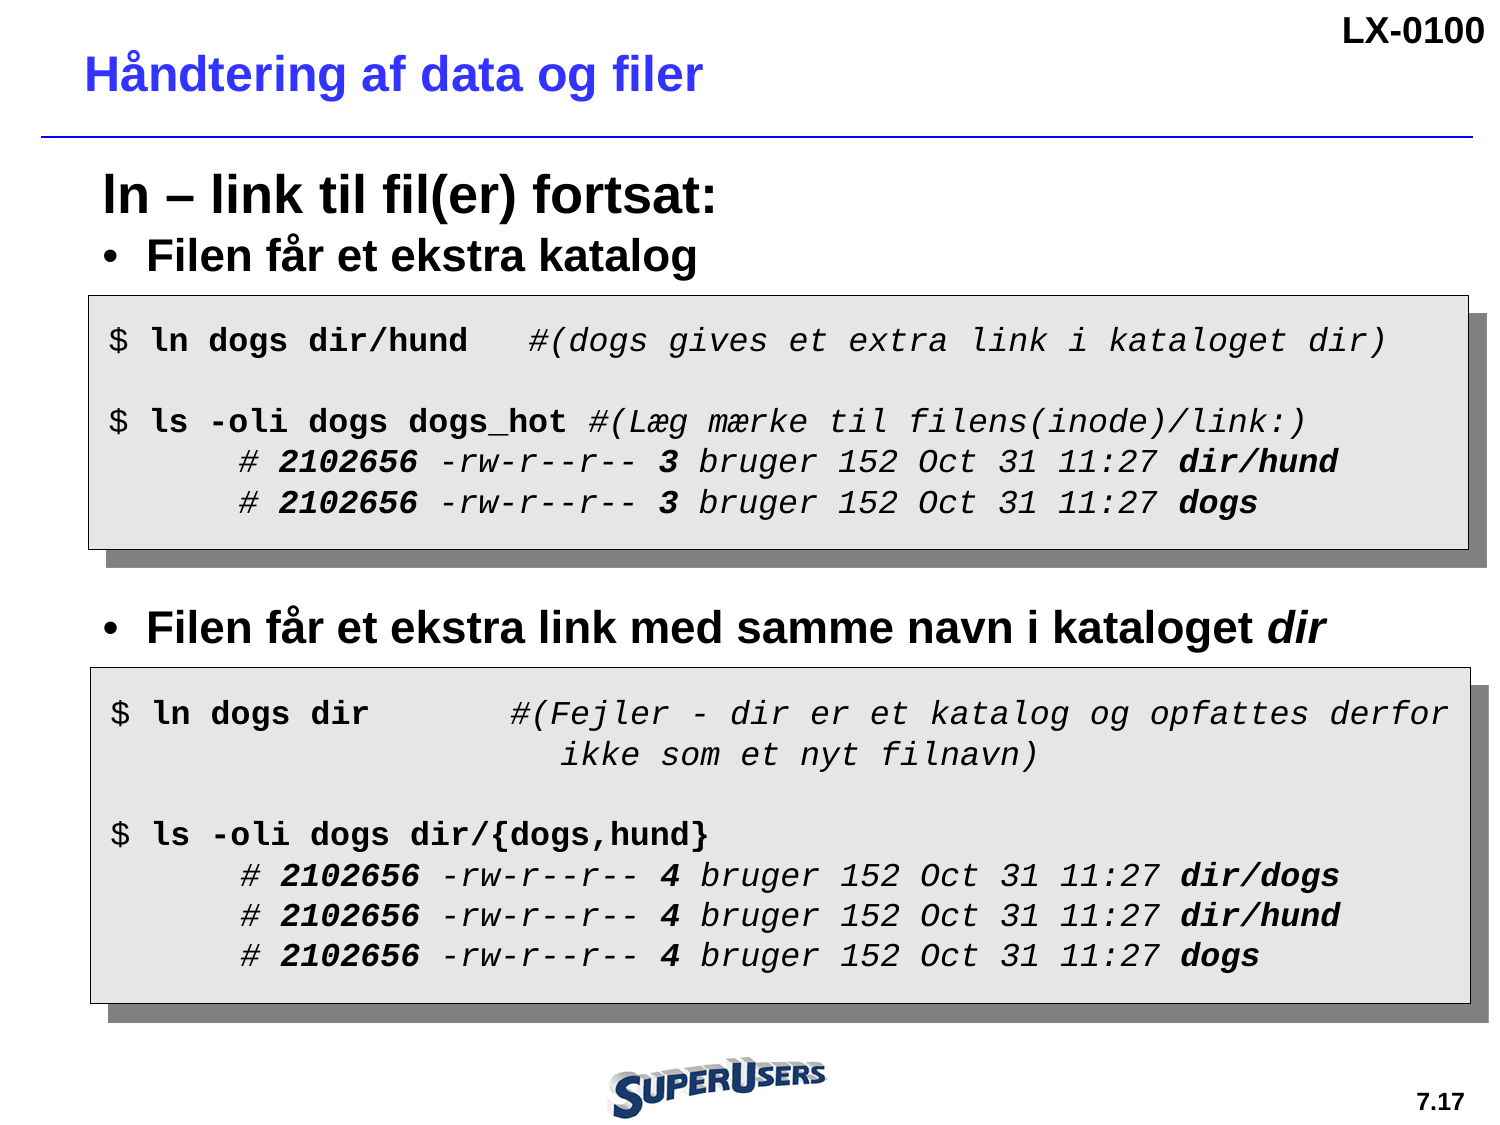

# Håndtering af data og filer
ln – link til fil(er) fortsat:
Filen får et ekstra katalog
 $ ln dogs dir/hund #(dogs gives et extra link i kataloget dir)
 $ ls -oli dogs dogs_hot #(Læg mærke til filens(inode)/link:)
 	# 2102656 -rw-r--r-- 3 bruger 152 Oct 31 11:27 dir/hund
 	# 2102656 -rw-r--r-- 3 bruger 152 Oct 31 11:27 dogs
Filen får et ekstra link med samme navn i kataloget dir
 $ ln dogs dir #(Fejler - dir er et katalog og opfattes derfor
			 ikke som et nyt filnavn)
 $ ls -oli dogs dir/{dogs,hund}
 	# 2102656 -rw-r--r-- 4 bruger 152 Oct 31 11:27 dir/dogs
	# 2102656 -rw-r--r-- 4 bruger 152 Oct 31 11:27 dir/hund
 	# 2102656 -rw-r--r-- 4 bruger 152 Oct 31 11:27 dogs